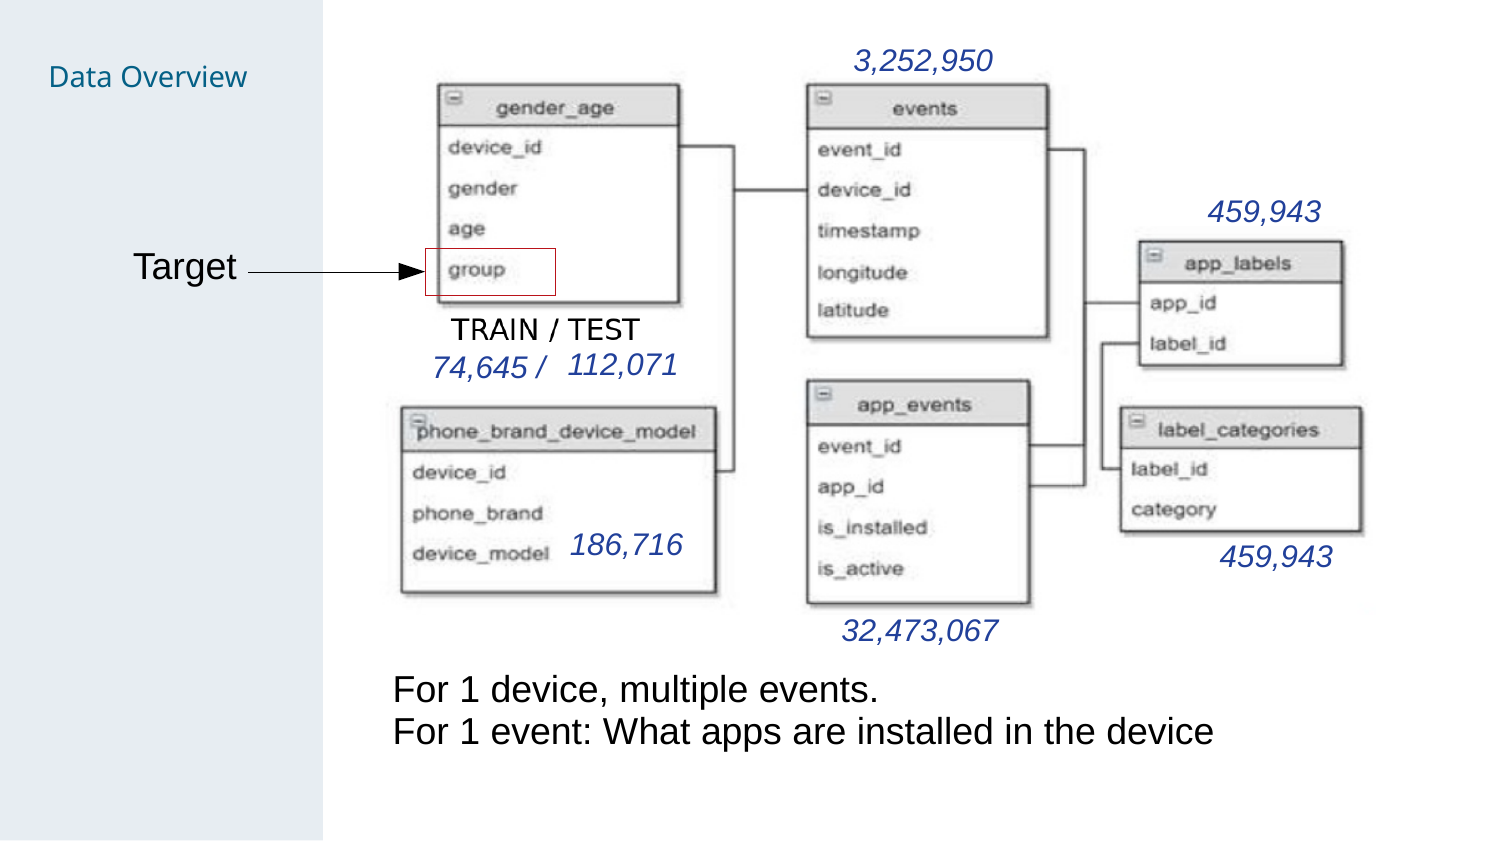

3,252,950
Data Overview
459,943
Target
112,071
74,645 /
186,716
459,943
32,473,067
For 1 device, multiple events.
For 1 event: What apps are installed in the device